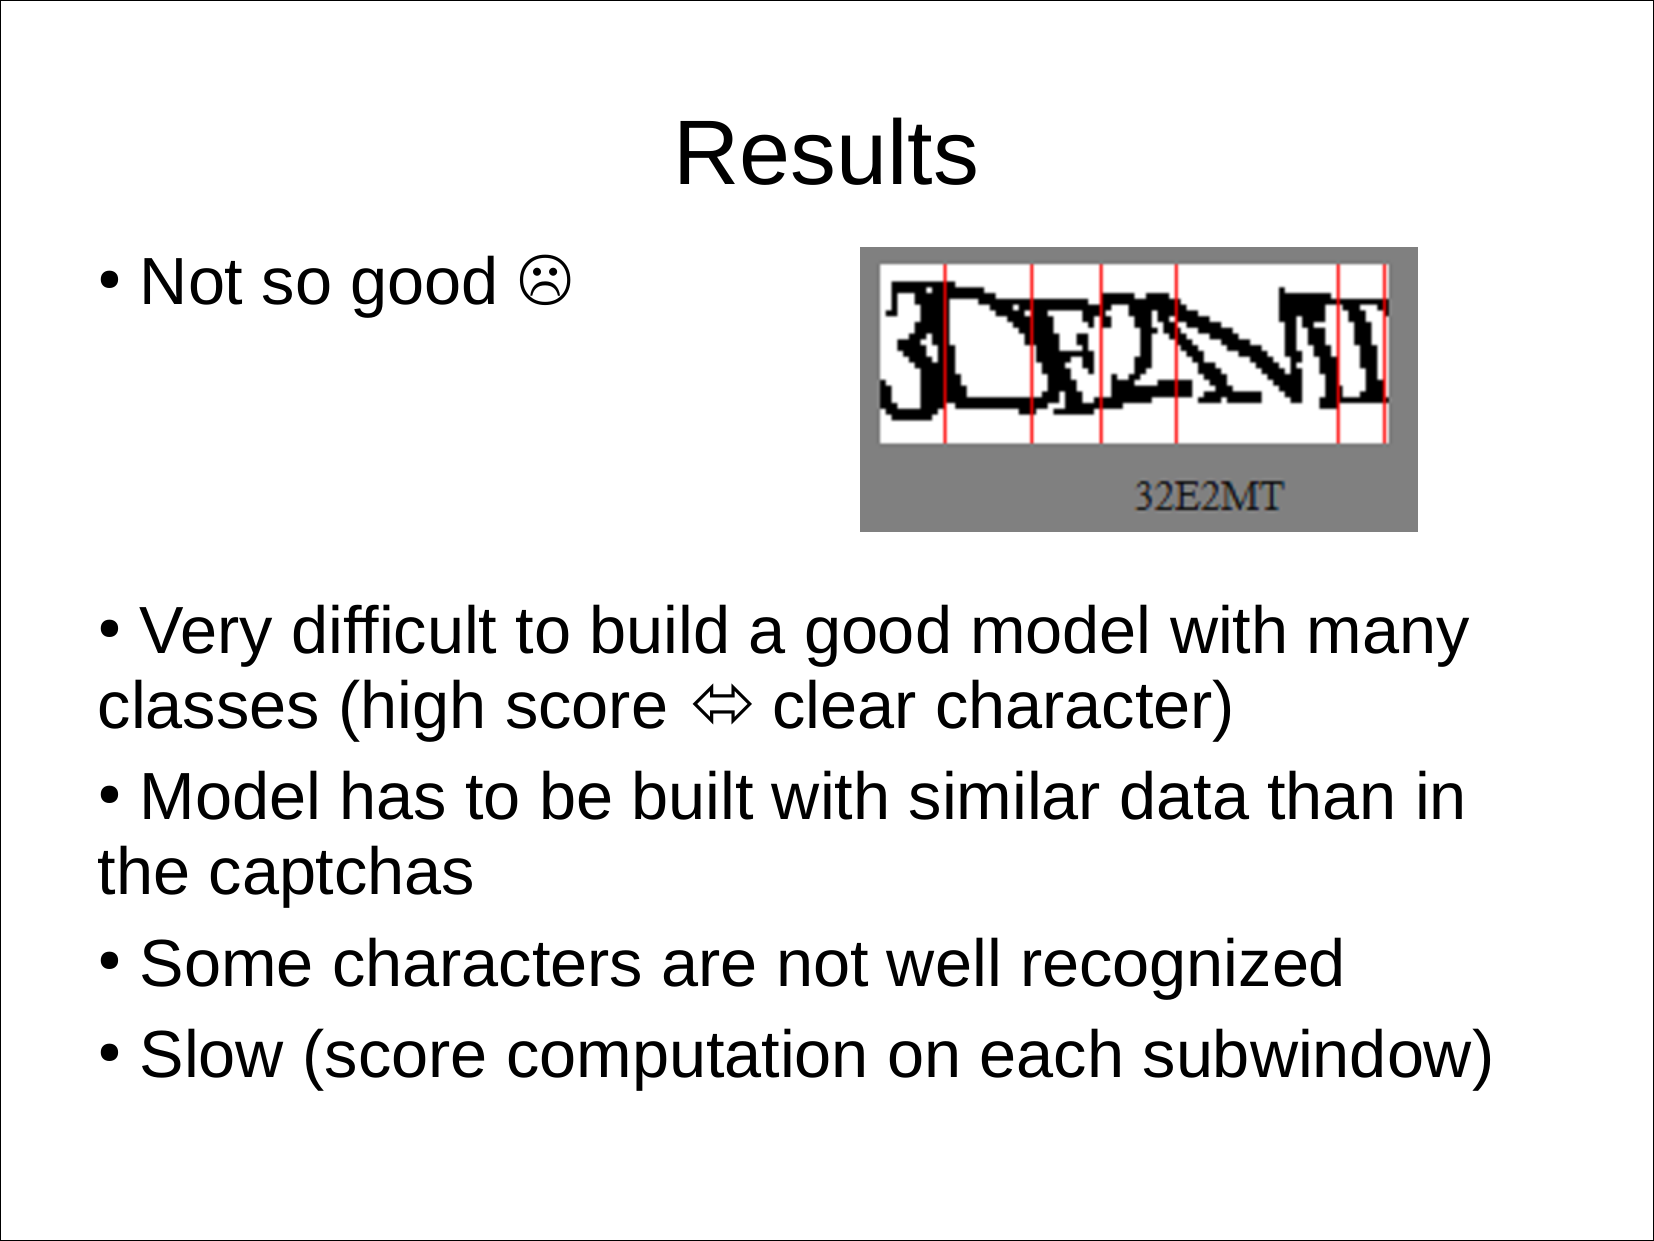

# Results
 Not so good 
 Very difficult to build a good model with many classes (high score  clear character)
 Model has to be built with similar data than in the captchas
 Some characters are not well recognized
 Slow (score computation on each subwindow)